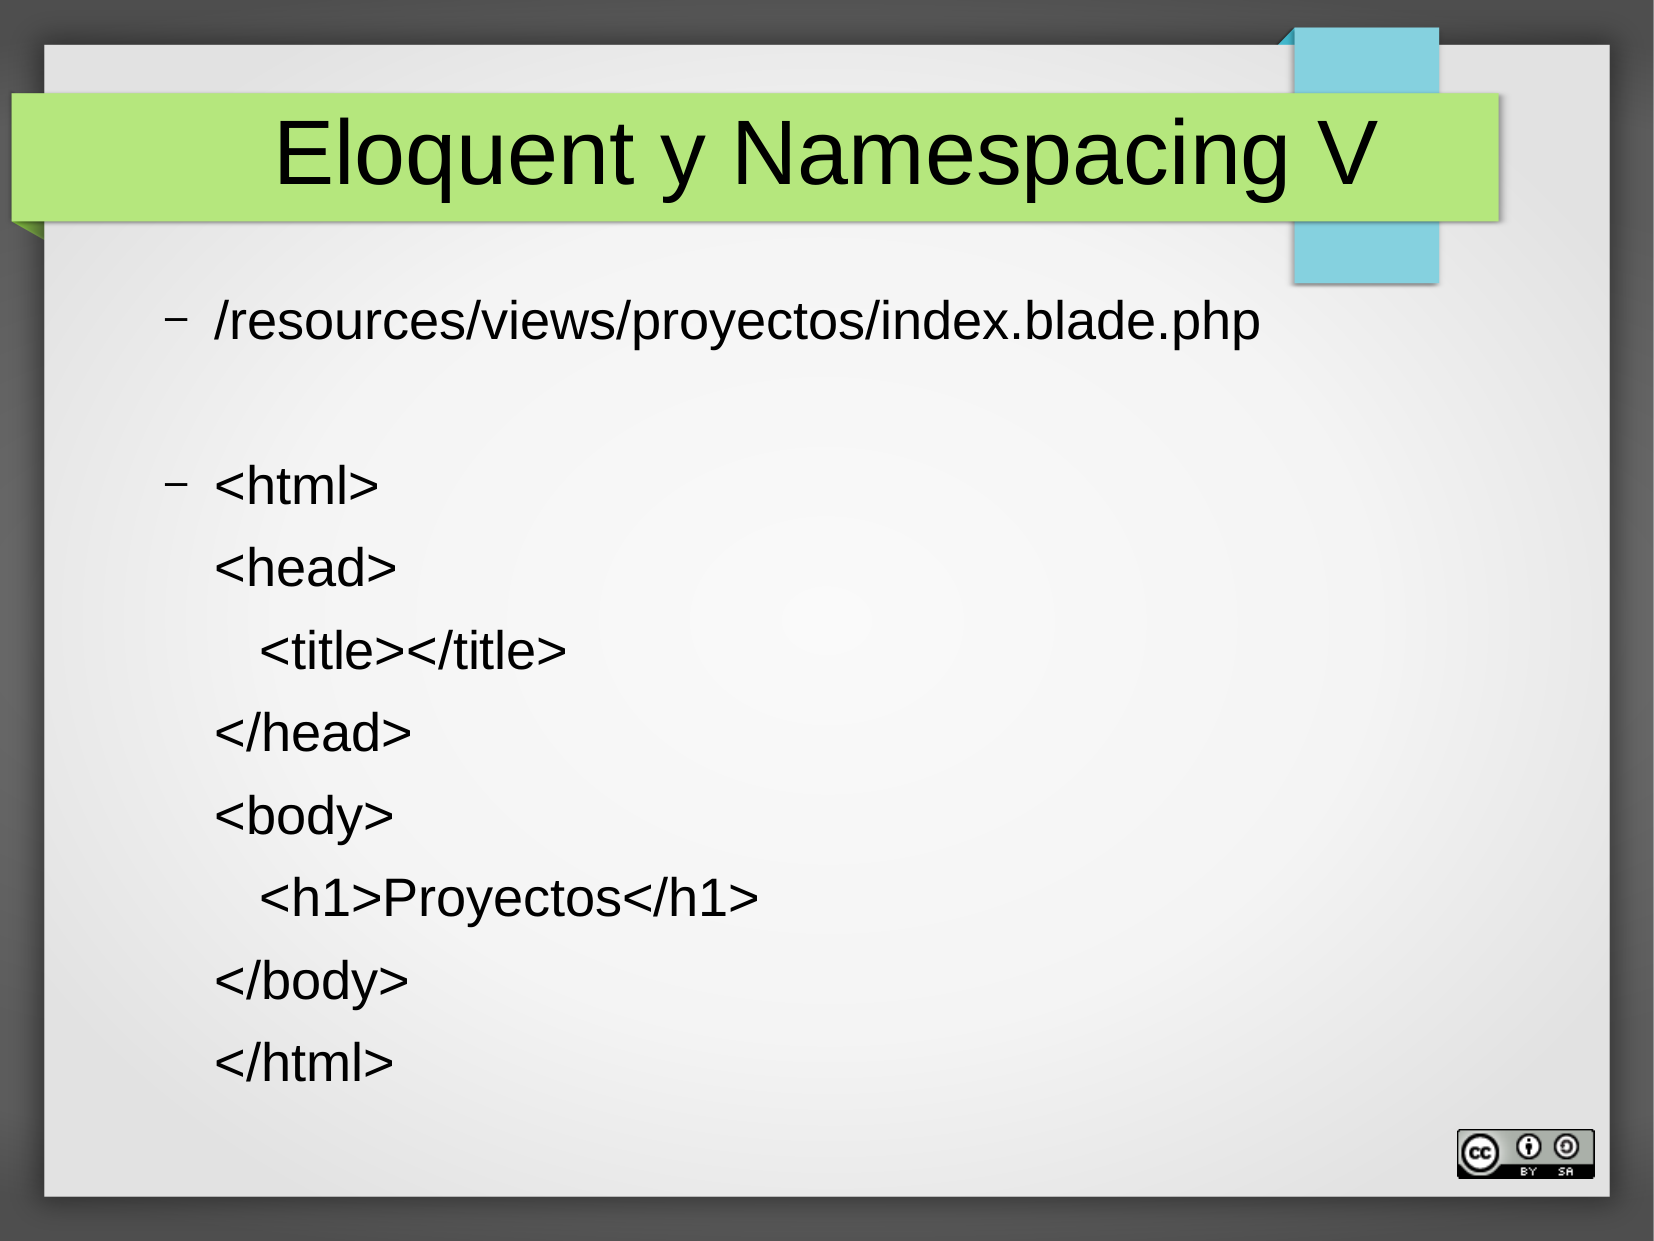

# Eloquent y Namespacing V
/resources/views/proyectos/index.blade.php
<html>
<head>
 <title></title>
</head>
<body>
 <h1>Proyectos</h1>
</body>
</html>